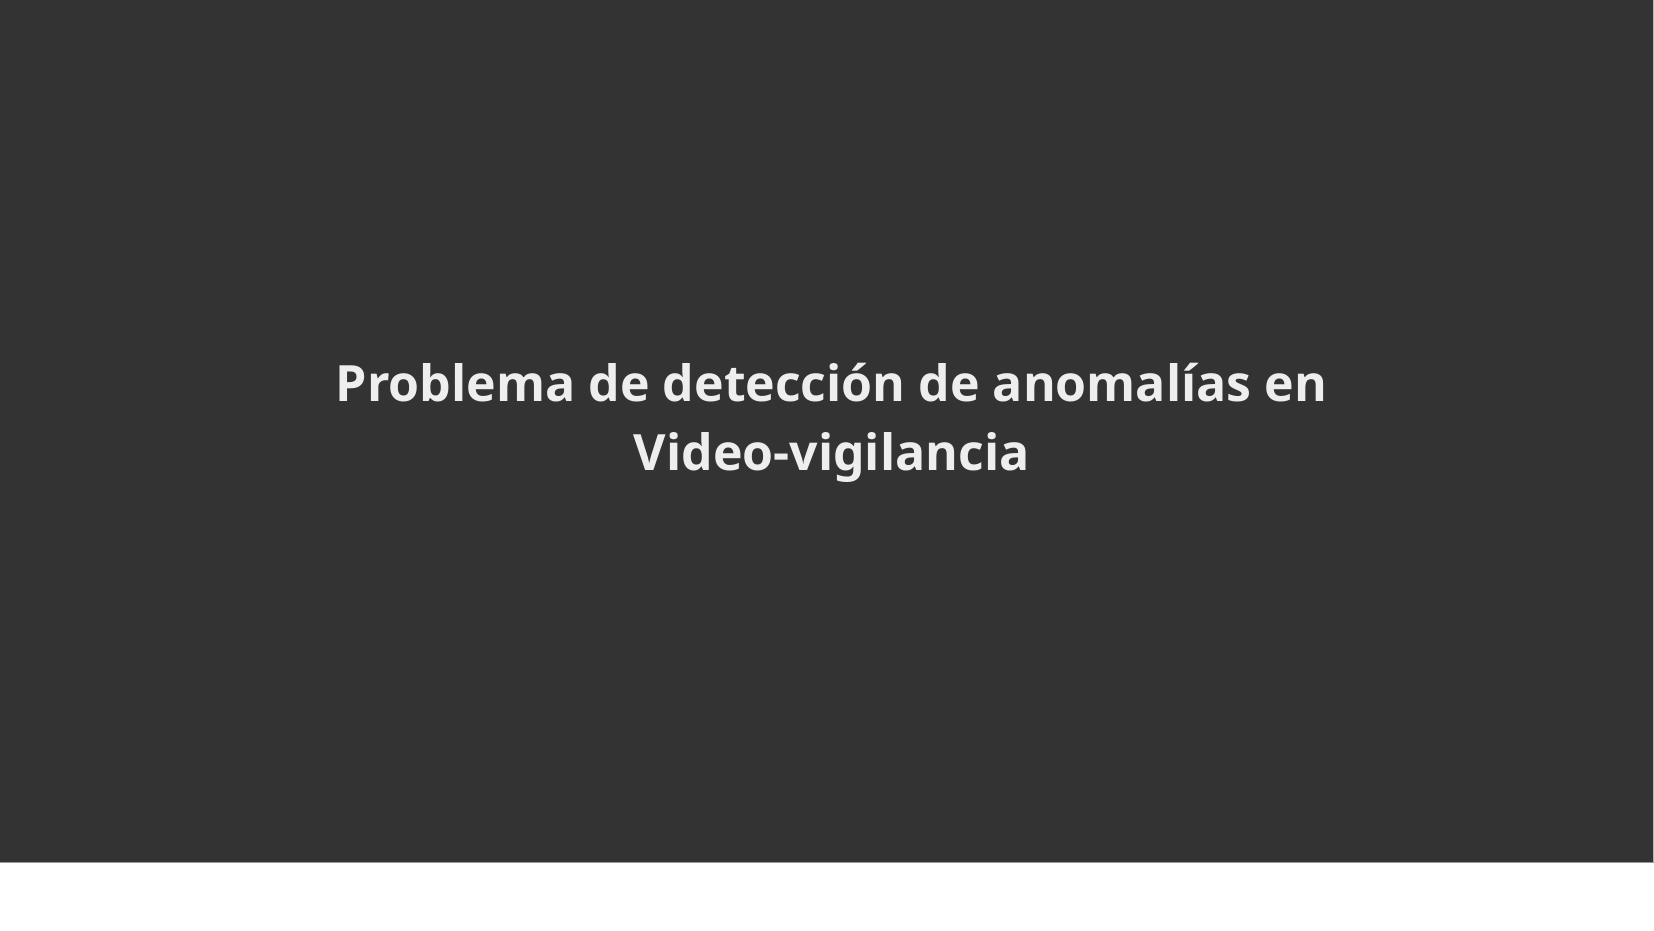

Problema de detección de anomalías en Video-vigilancia